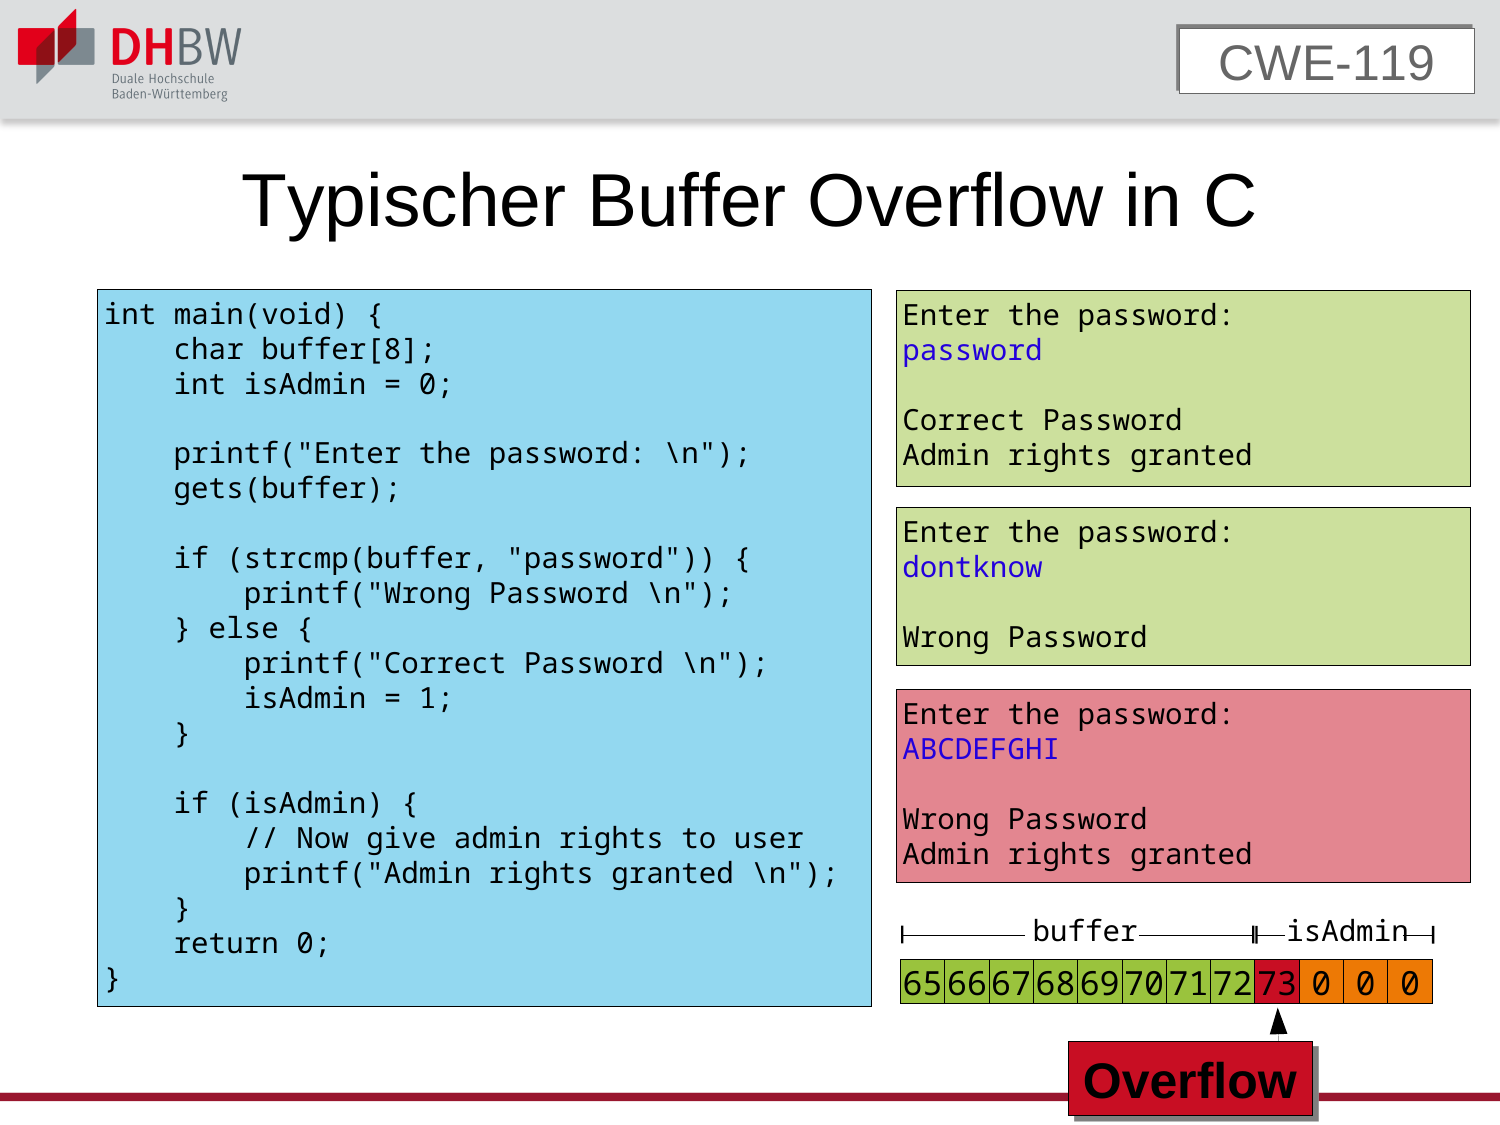

CWE-119
# Typischer Buffer Overflow in C
int main(void) {
 char buffer[8];
 int isAdmin = 0;
 printf("Enter the password: \n");
 gets(buffer);
 if (strcmp(buffer, "password")) {
 printf("Wrong Password \n");
 } else {
 printf("Correct Password \n");
 isAdmin = 1;
 }
 if (isAdmin) {
 // Now give admin rights to user
 printf("Admin rights granted \n");
 }
 return 0;
}
Enter the password:
password
Correct Password
Admin rights granted
Enter the password:
dontknow
Wrong Password
Enter the password:
ABCDEFGHI
Wrong Password
Admin rights granted
buffer
isAdmin
0
0
0
0
0
0
0
0
0
0
0
0
0
0
0
0
0
0
0
0
65
66
67
68
69
70
71
72
0
0
0
0
73
73
Overflow